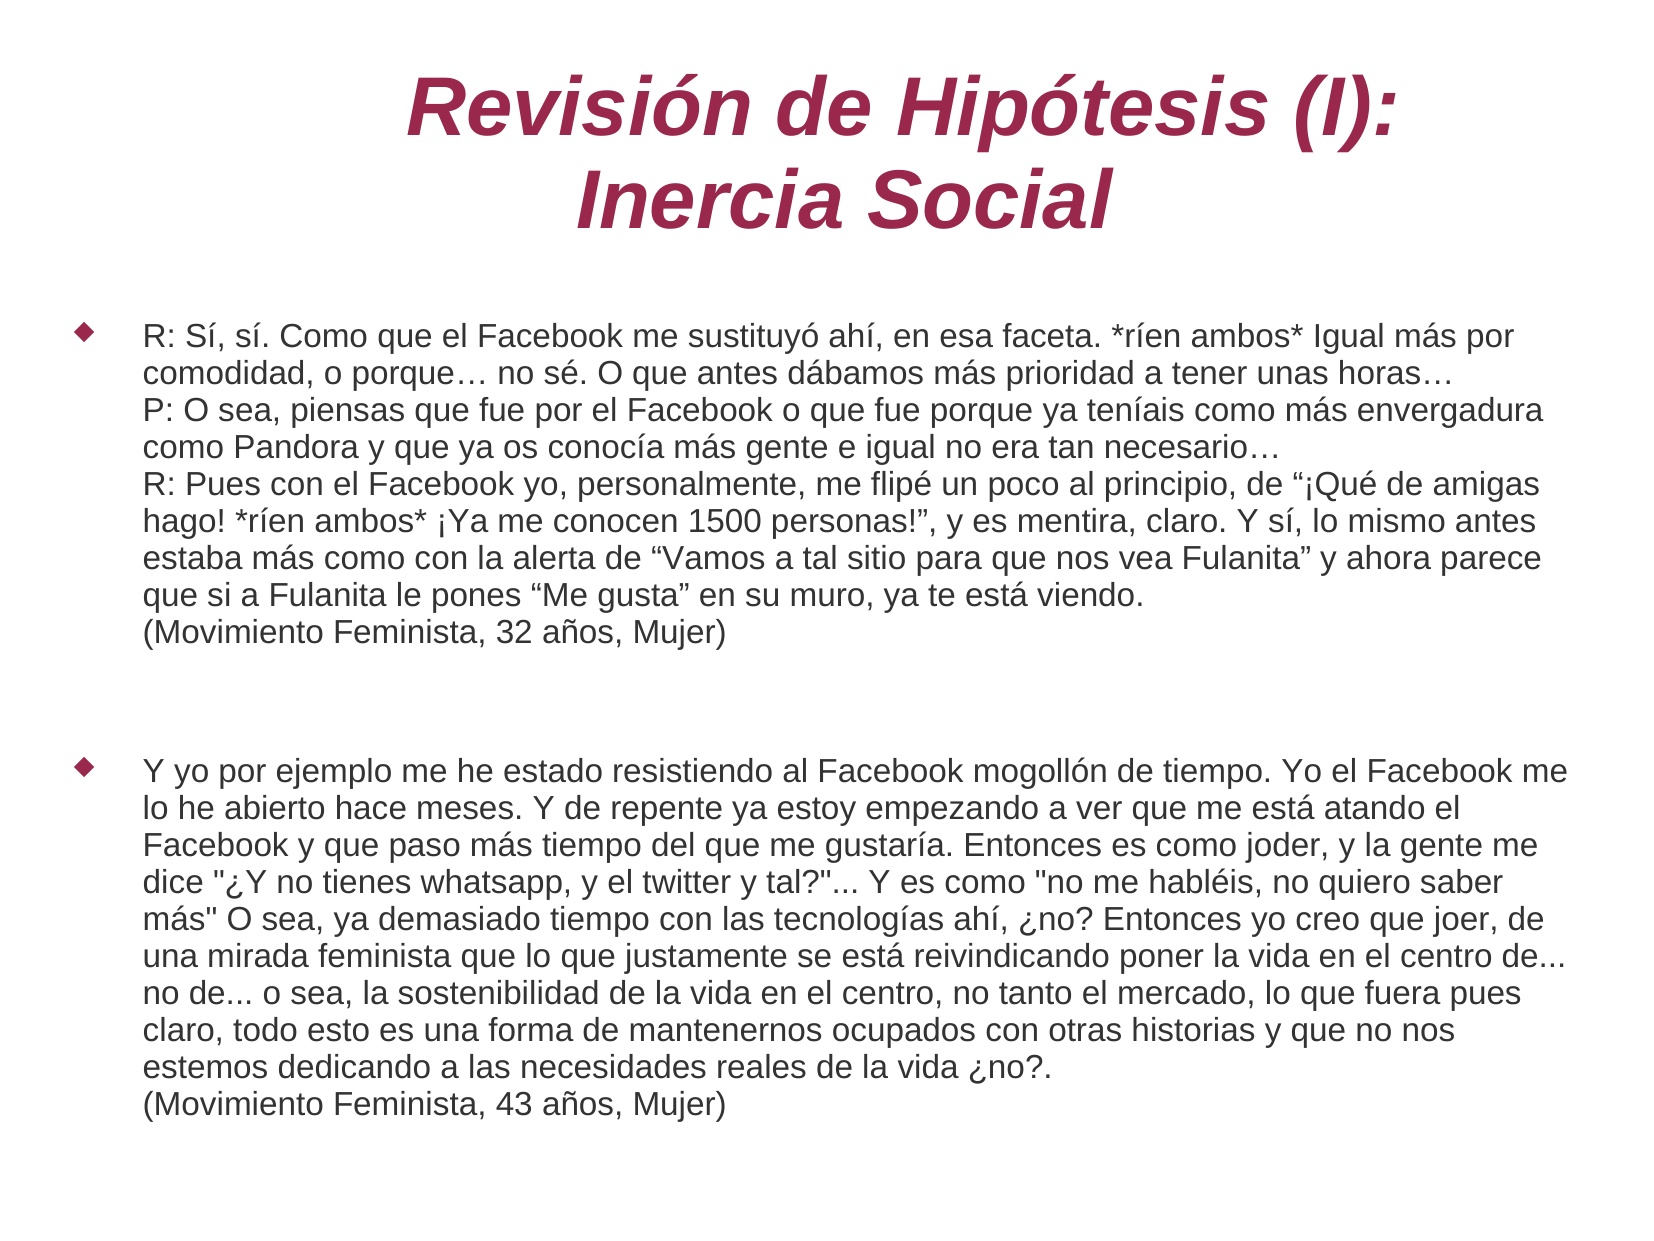

# Revisión de Hipótesis (I): Inercia Social
R: Sí, sí. Como que el Facebook me sustituyó ahí, en esa faceta. *ríen ambos* Igual más por comodidad, o porque… no sé. O que antes dábamos más prioridad a tener unas horas…
P: O sea, piensas que fue por el Facebook o que fue porque ya teníais como más envergadura como Pandora y que ya os conocía más gente e igual no era tan necesario…
R: Pues con el Facebook yo, personalmente, me flipé un poco al principio, de “¡Qué de amigas hago! *ríen ambos* ¡Ya me conocen 1500 personas!”, y es mentira, claro. Y sí, lo mismo antes estaba más como con la alerta de “Vamos a tal sitio para que nos vea Fulanita” y ahora parece que si a Fulanita le pones “Me gusta” en su muro, ya te está viendo.
(Movimiento Feminista, 32 años, Mujer)
Y yo por ejemplo me he estado resistiendo al Facebook mogollón de tiempo. Yo el Facebook me lo he abierto hace meses. Y de repente ya estoy empezando a ver que me está atando el Facebook y que paso más tiempo del que me gustaría. Entonces es como joder, y la gente me dice "¿Y no tienes whatsapp, y el twitter y tal?"... Y es como "no me habléis, no quiero saber más" O sea, ya demasiado tiempo con las tecnologías ahí, ¿no? Entonces yo creo que joer, de una mirada feminista que lo que justamente se está reivindicando poner la vida en el centro de... no de... o sea, la sostenibilidad de la vida en el centro, no tanto el mercado, lo que fuera pues claro, todo esto es una forma de mantenernos ocupados con otras historias y que no nos estemos dedicando a las necesidades reales de la vida ¿no?.
(Movimiento Feminista, 43 años, Mujer)